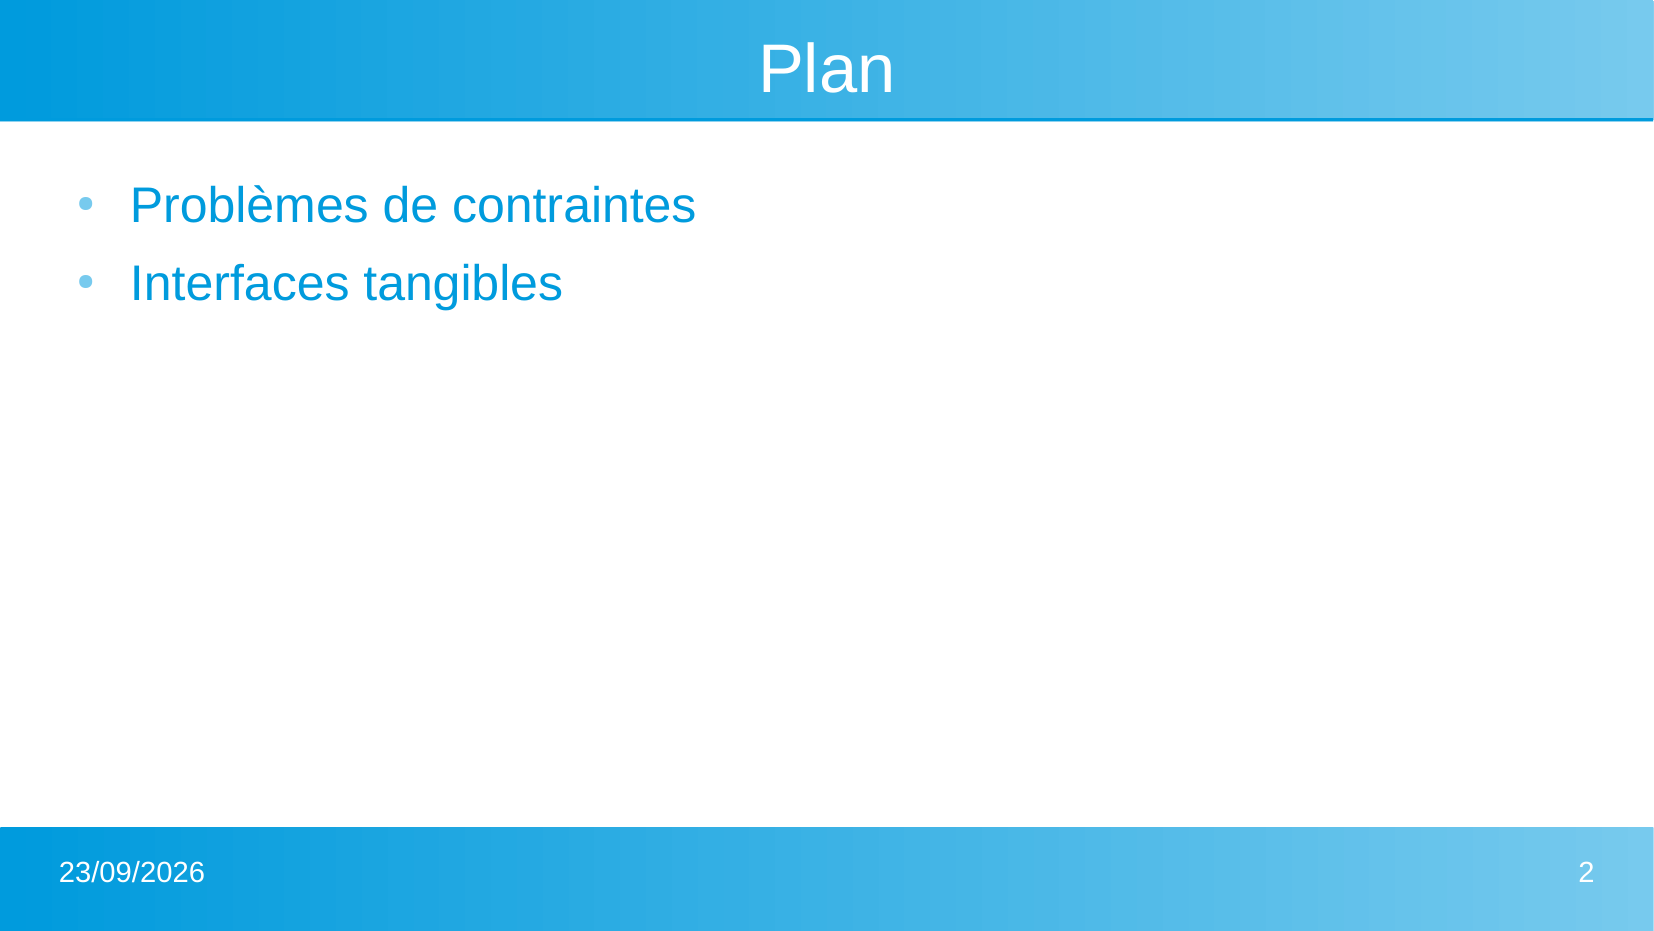

# Plan
Problèmes de contraintes
Interfaces tangibles
2